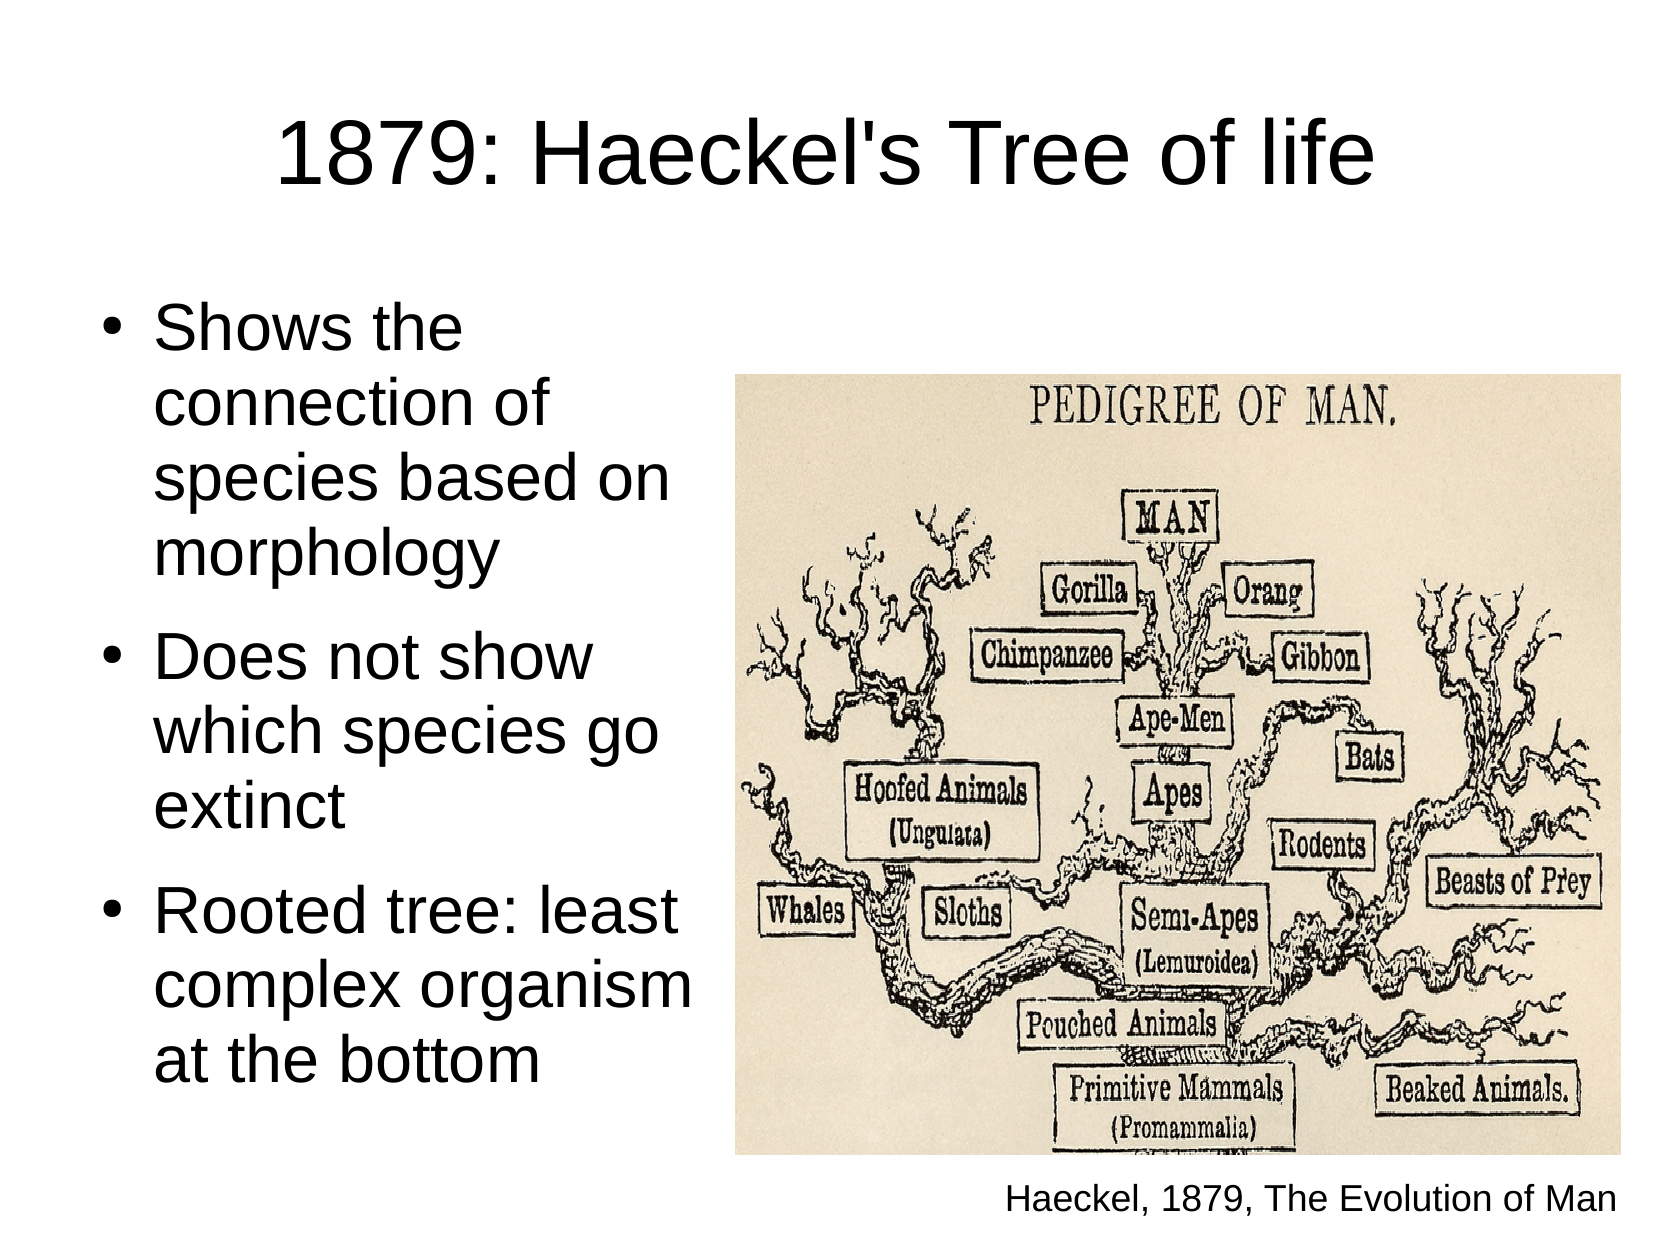

# 1879: Haeckel's Tree of life
Shows the connection of species based on morphology
Does not show which species go extinct
Rooted tree: least complex organism at the bottom
Haeckel, 1879, The Evolution of Man